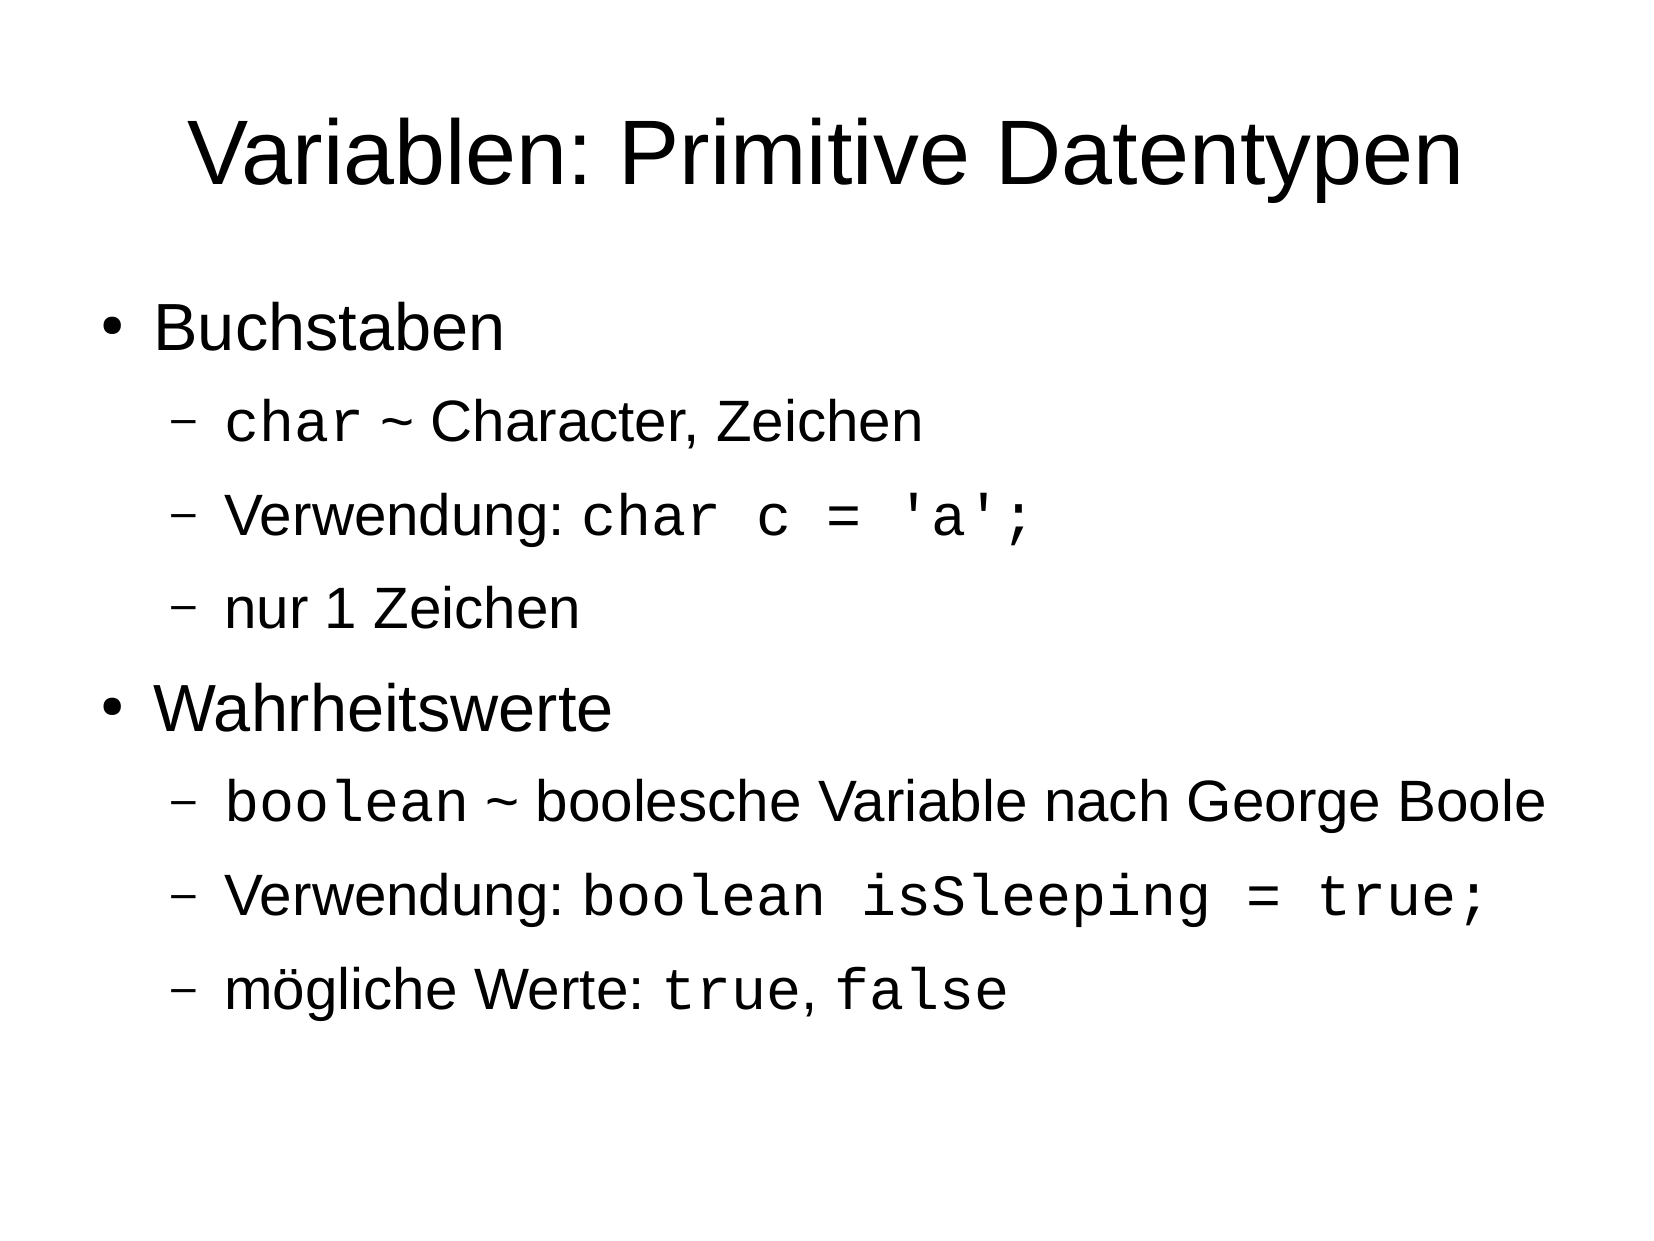

# Variablen: Primitive Datentypen
Buchstaben
char ~ Character, Zeichen
Verwendung: char c = 'a';
nur 1 Zeichen
Wahrheitswerte
boolean ~ boolesche Variable nach George Boole
Verwendung: boolean isSleeping = true;
mögliche Werte: true, false